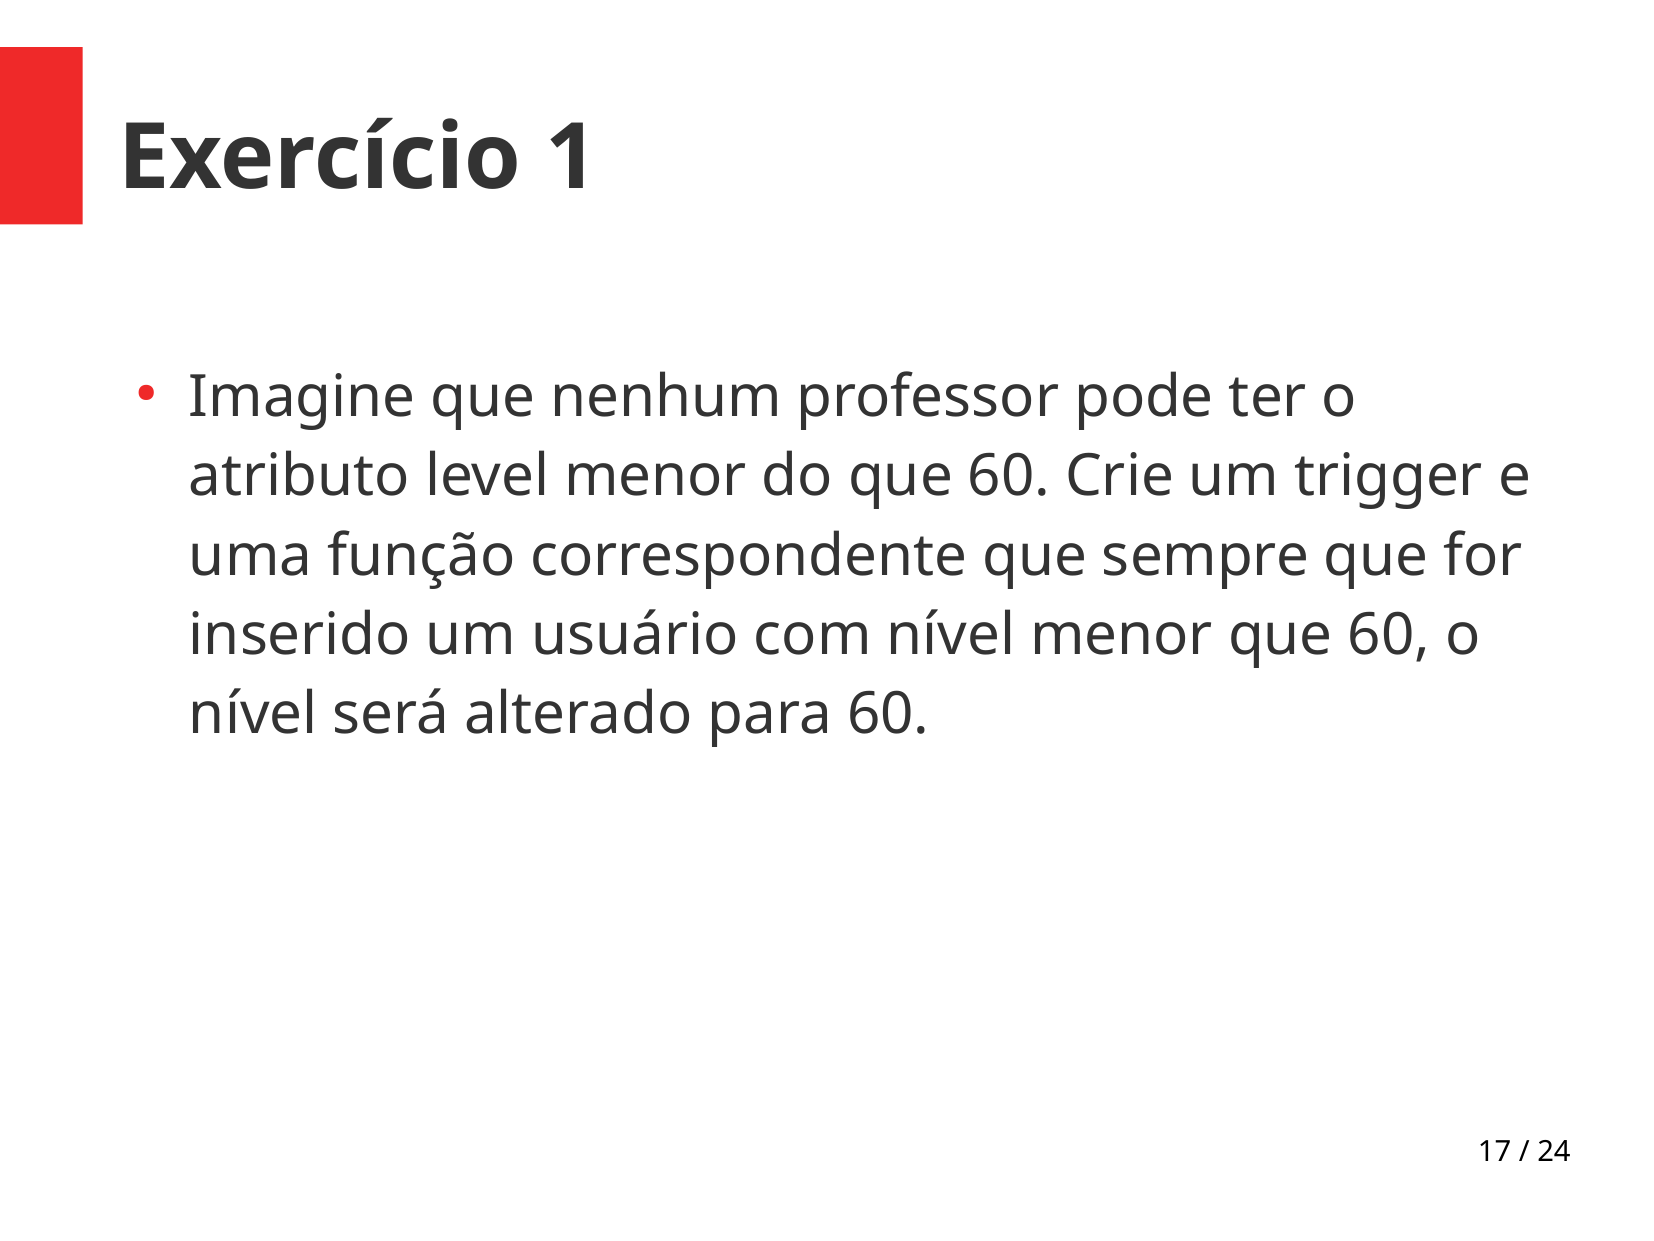

# Exercício 1
Imagine que nenhum professor pode ter o atributo level menor do que 60. Crie um trigger e uma função correspondente que sempre que for inserido um usuário com nível menor que 60, o nível será alterado para 60.
17